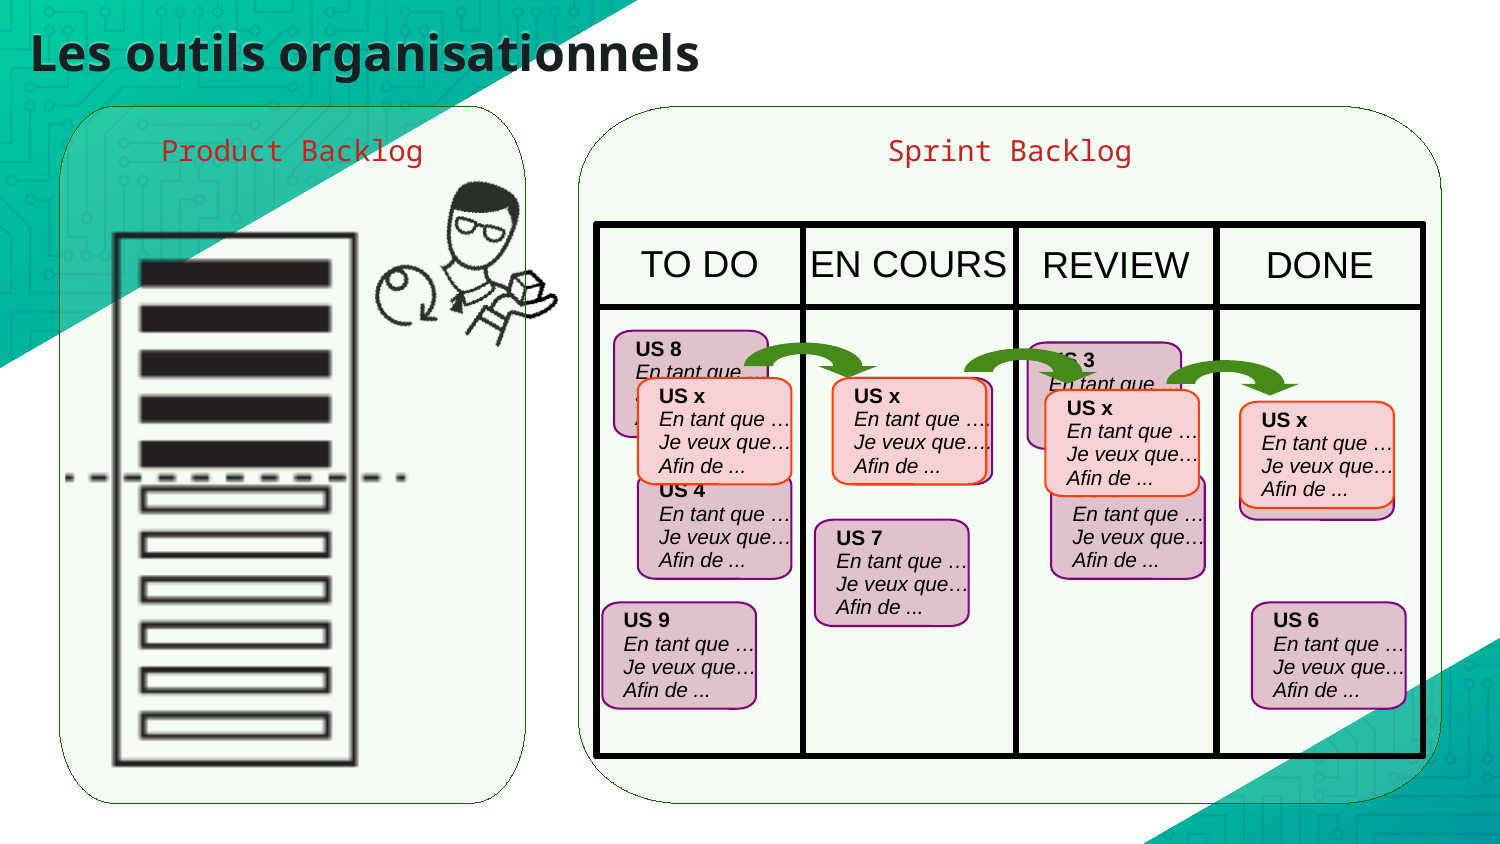

# Les outils organisationnels
Product Backlog
Sprint Backlog
TO DO
EN COURS
REVIEW
DONE
US 8
En tant que …
Je veux que…
Afin de ...
US 3
En tant que …
Je veux que…
Afin de ...
US 2
En tant que …
Je veux que…
Afin de ...
US 1
En tant que …
Je veux que…
Afin de ...
US 4
En tant que …
Je veux que…
Afin de ...
US 5
En tant que …
Je veux que…
Afin de ...
US 7
En tant que …
Je veux que…
Afin de ...
US 9
En tant que …
Je veux que…
Afin de ...
US 6
En tant que …
Je veux que…
Afin de ...
US x
En tant que …
Je veux que…
Afin de ...
US x
En tant que …
Je veux que…
Afin de ...
US x
En tant que …
Je veux que…
Afin de ...
US x
En tant que …
Je veux que…
Afin de ...